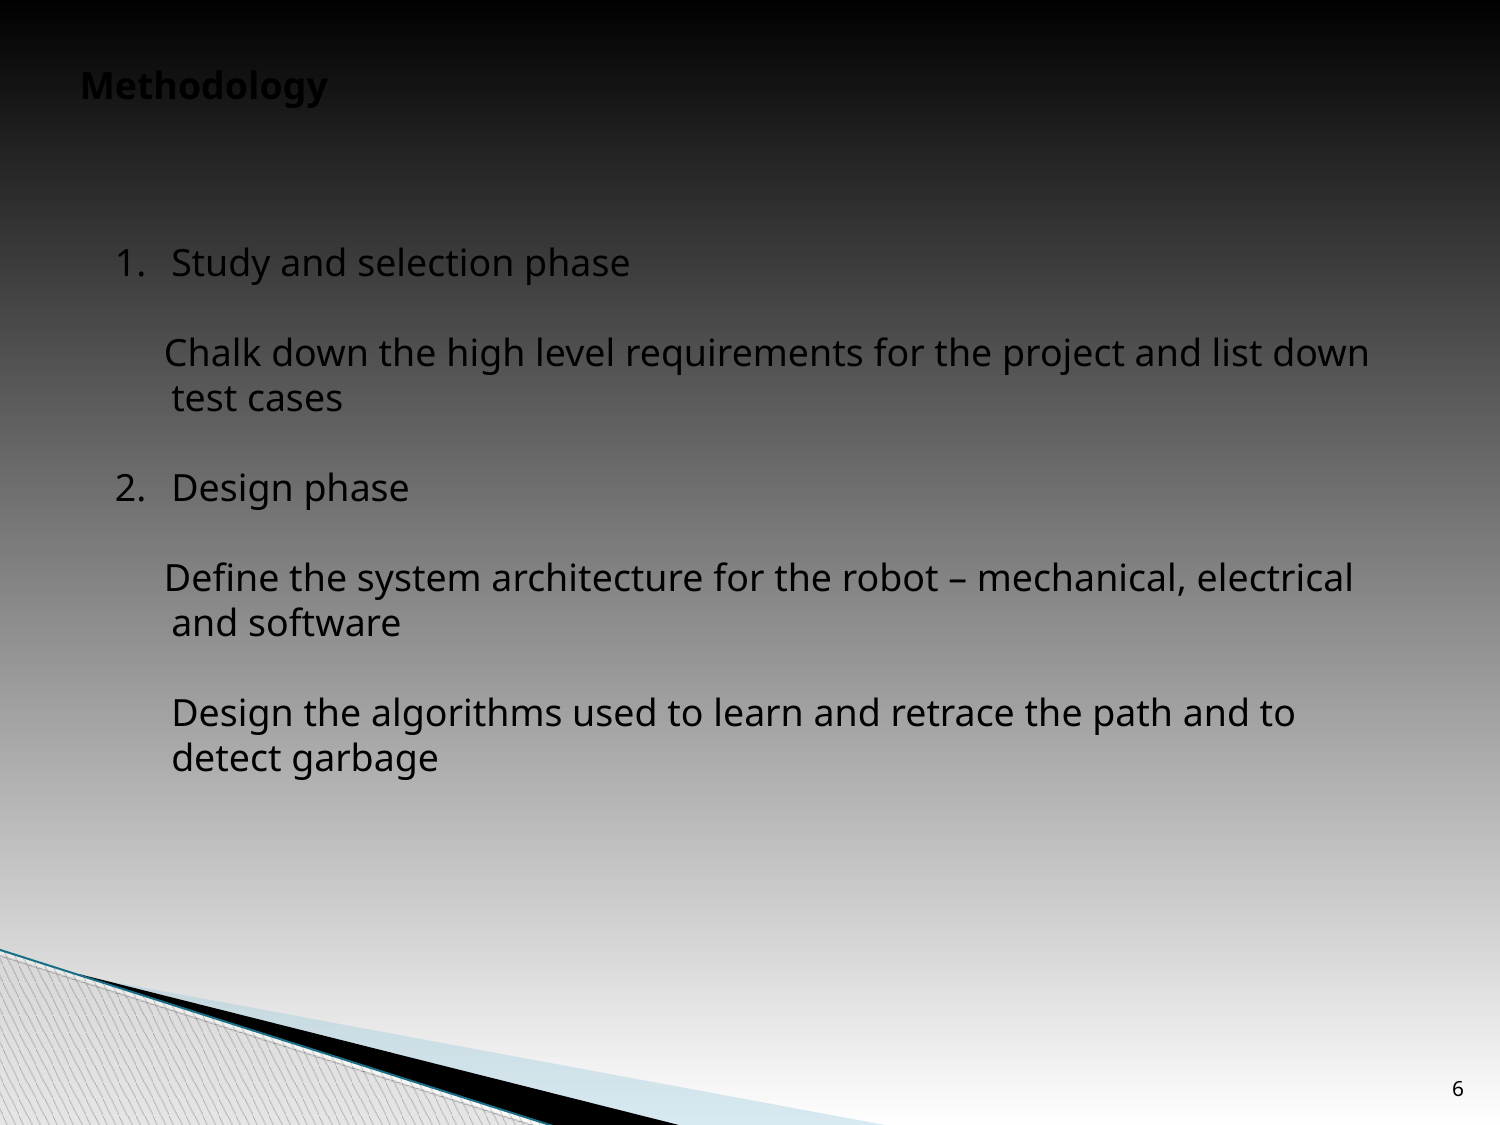

Methodology
Study and selection phase
 Chalk down the high level requirements for the project and list down test cases
Design phase
 Define the system architecture for the robot – mechanical, electrical and software
	Design the algorithms used to learn and retrace the path and to detect garbage